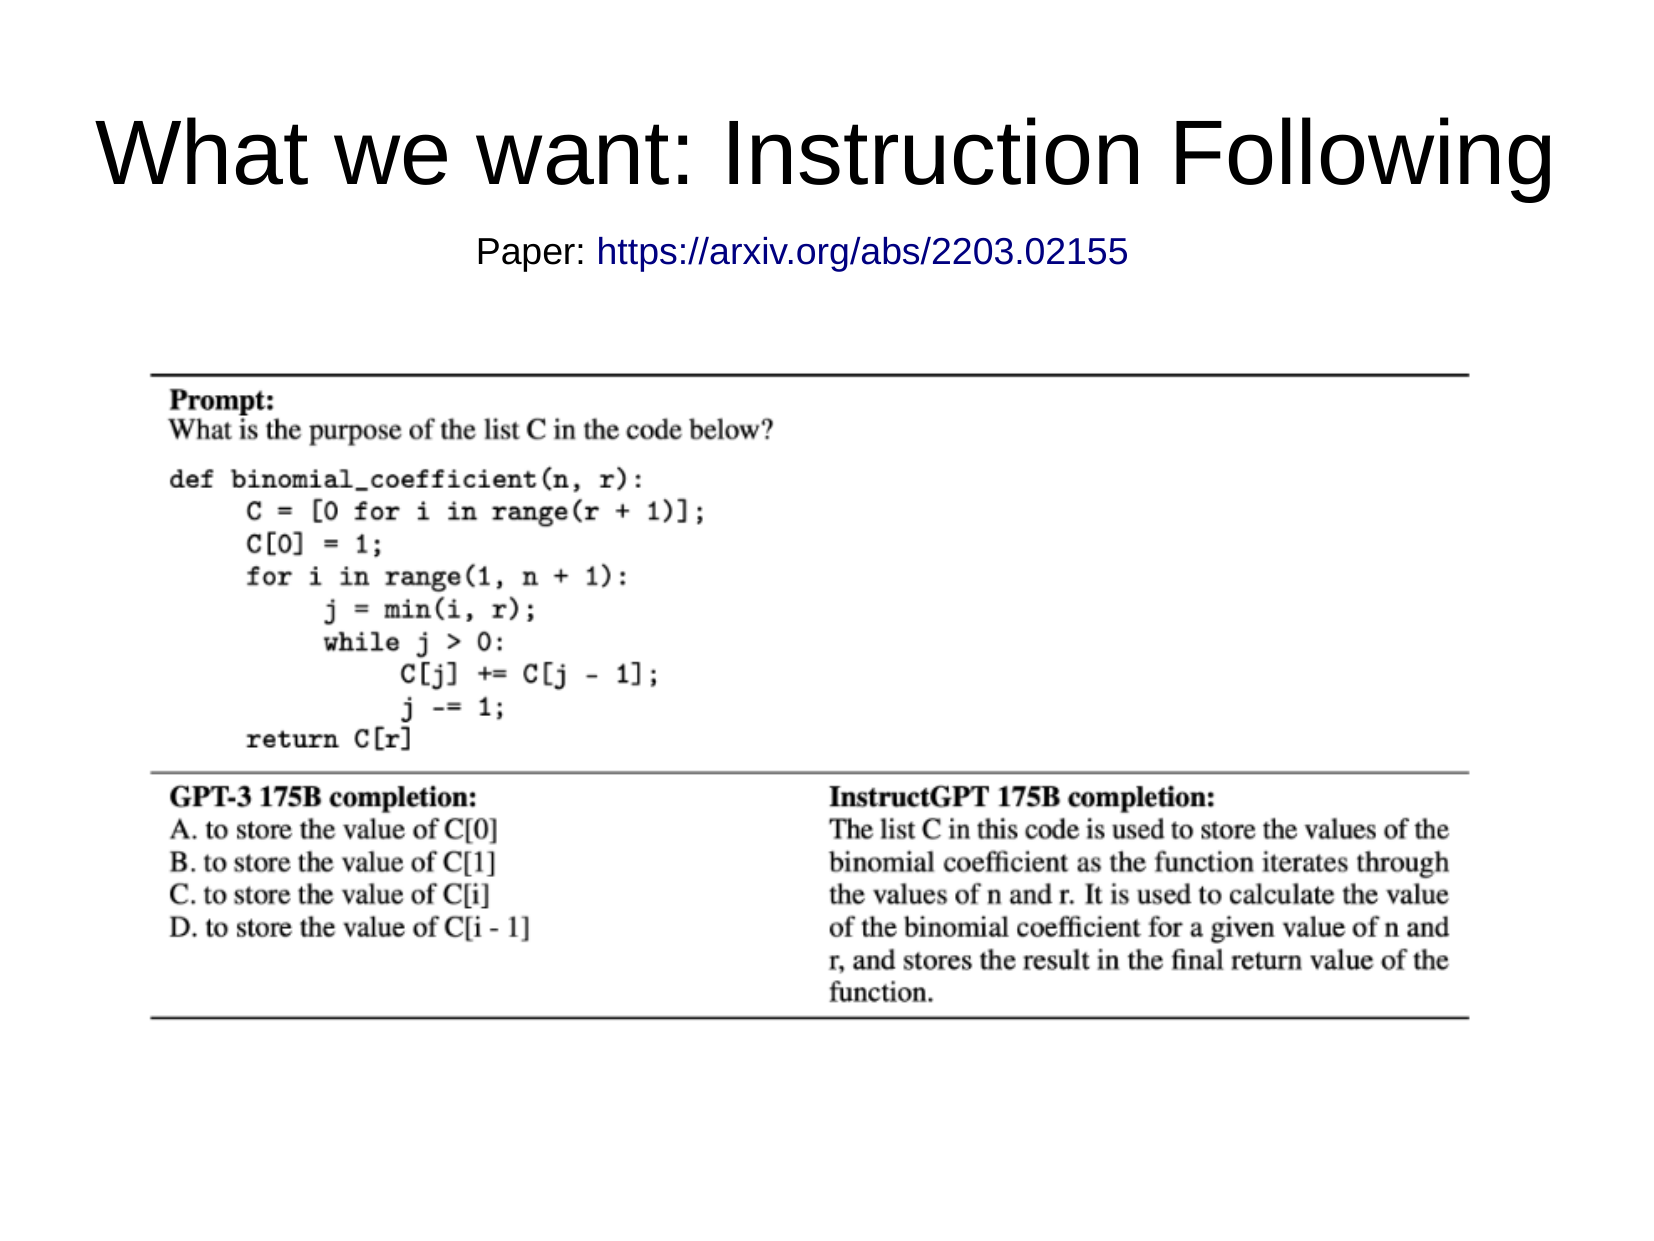

# What we want: Instruction Following
Paper: https://arxiv.org/abs/2203.02155